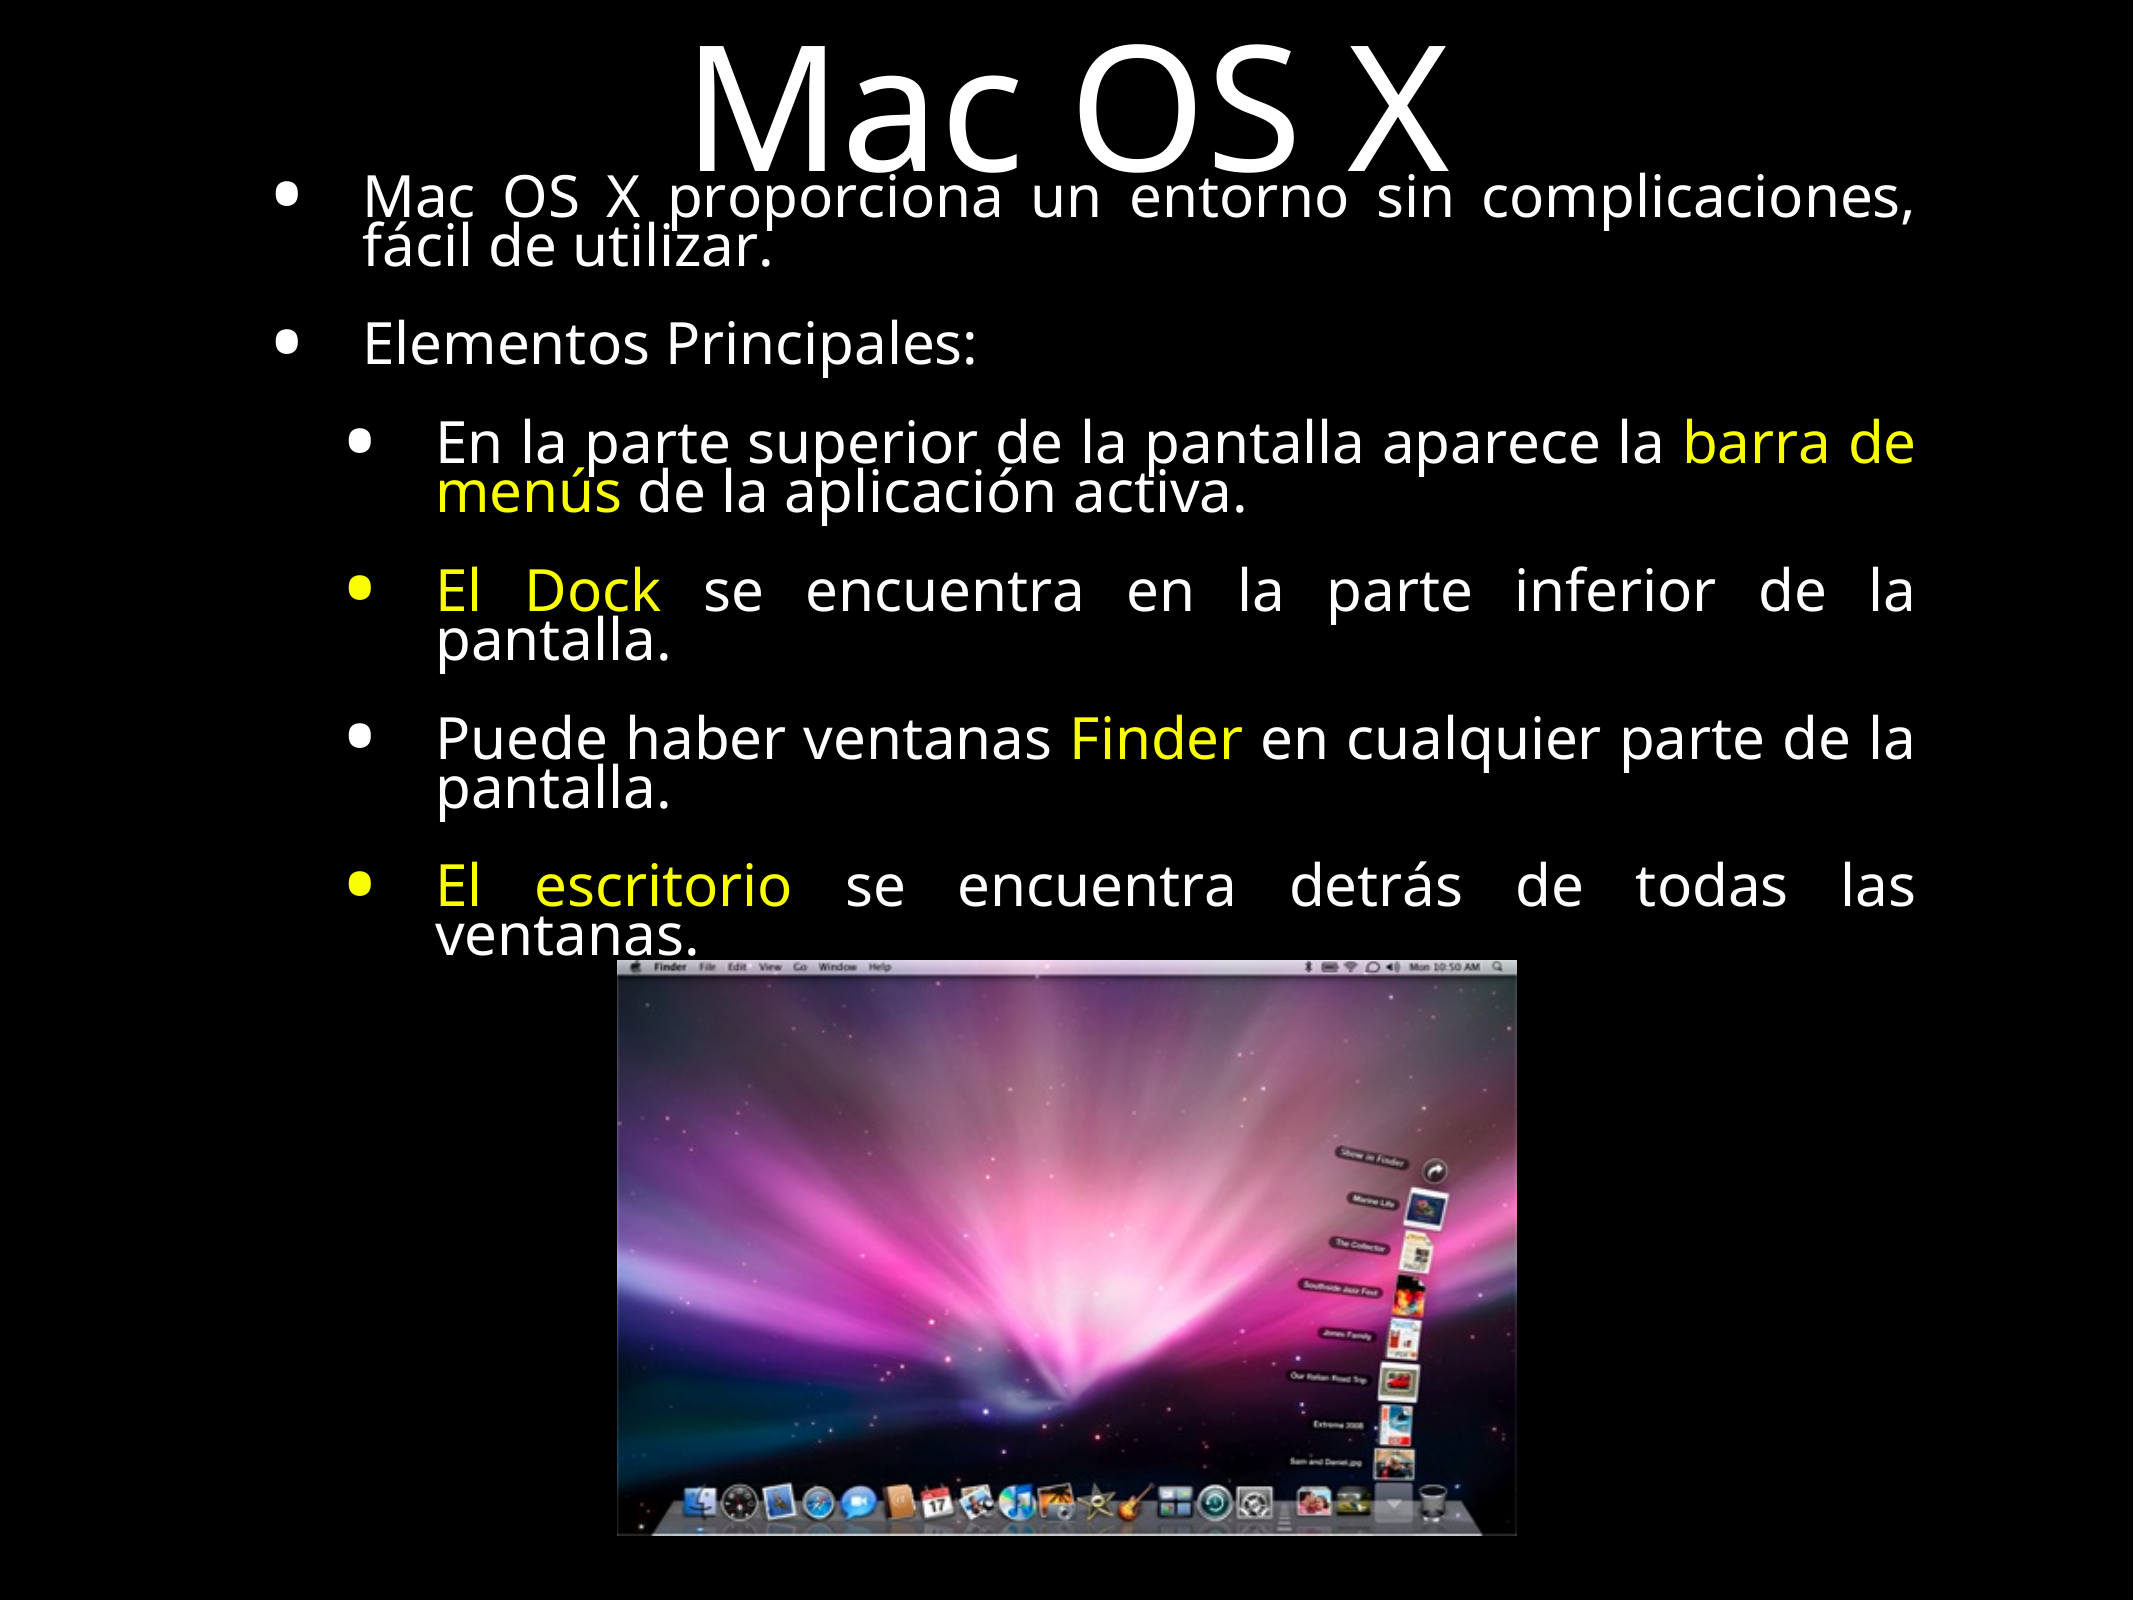

# Mac OS X
Mac OS X proporciona un entorno sin complicaciones, fácil de utilizar.
Elementos Principales:
En la parte superior de la pantalla aparece la barra de menús de la aplicación activa.
El Dock se encuentra en la parte inferior de la pantalla.
Puede haber ventanas Finder en cualquier parte de la pantalla.
El escritorio se encuentra detrás de todas las ventanas.